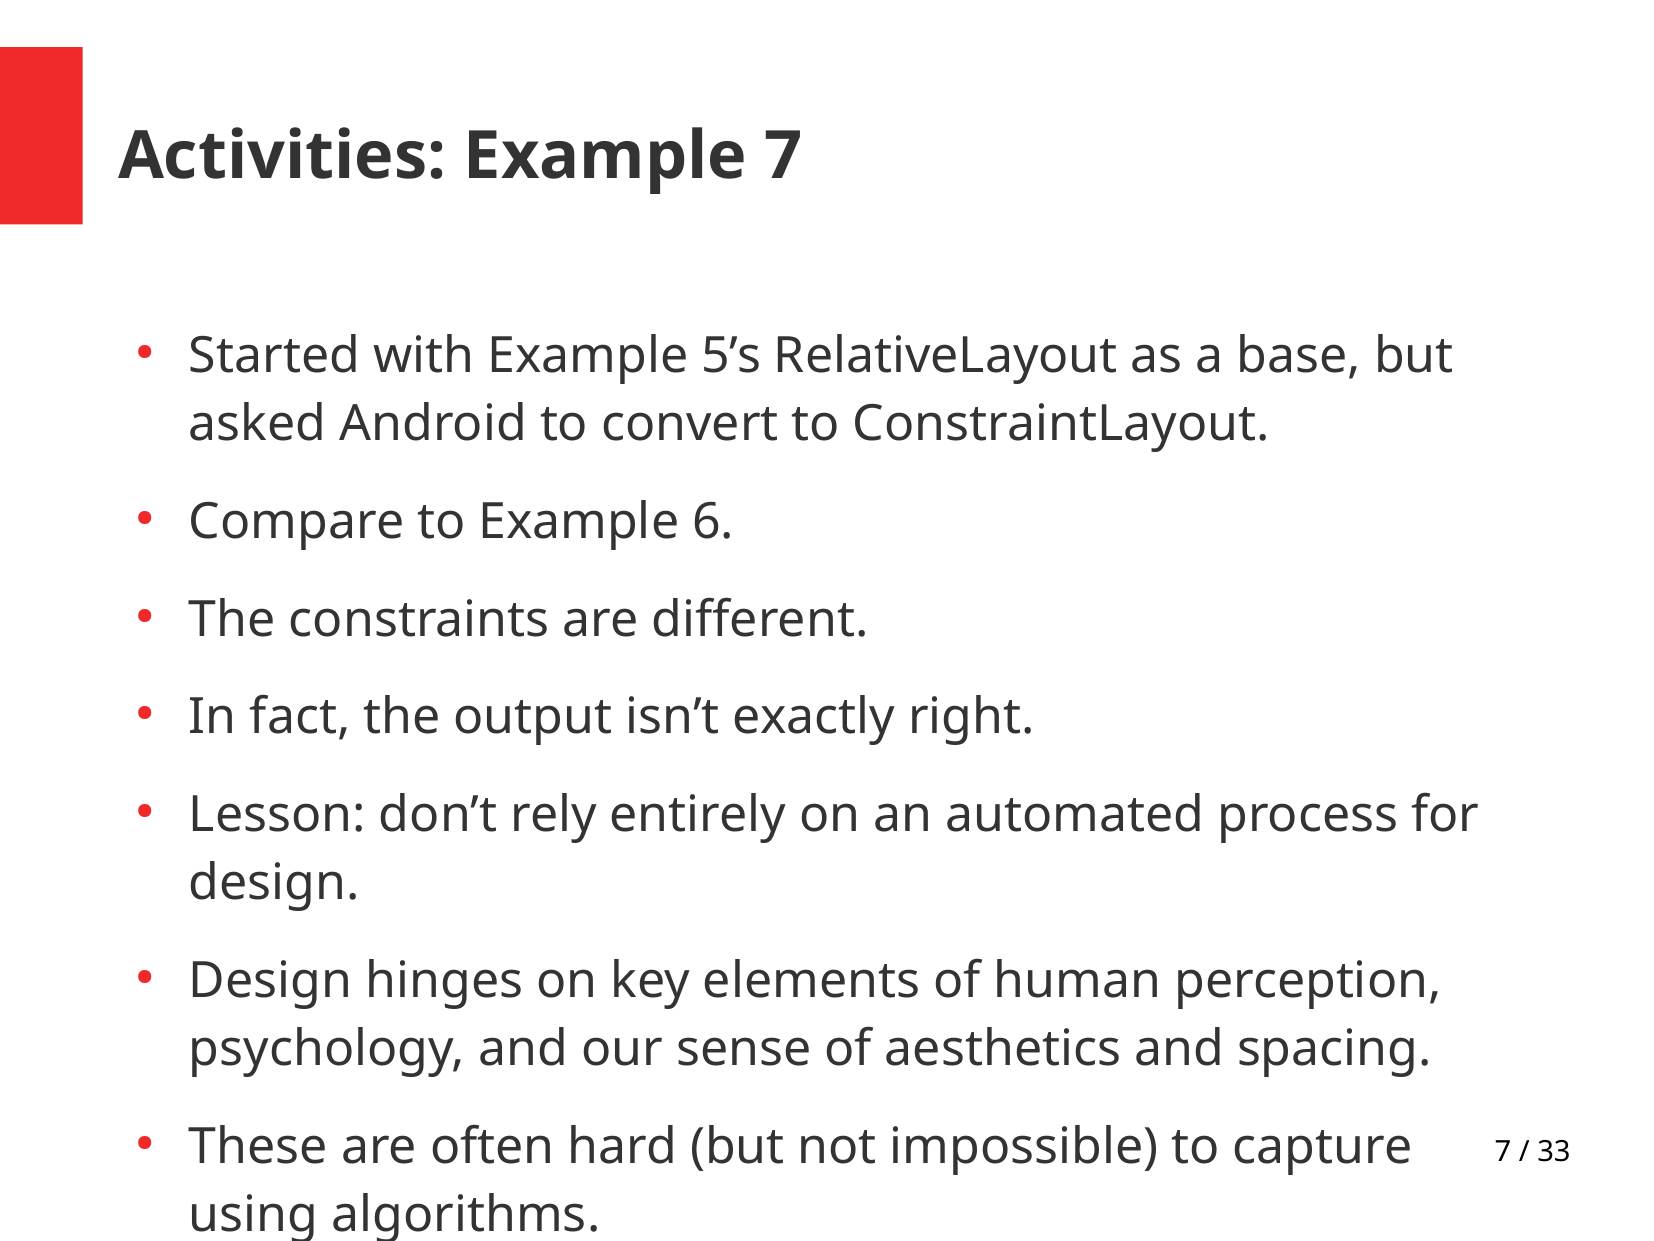

# Activities: Example 7
Started with Example 5’s RelativeLayout as a base, but asked Android to convert to ConstraintLayout.
Compare to Example 6.
The constraints are different.
In fact, the output isn’t exactly right.
Lesson: don’t rely entirely on an automated process for design.
Design hinges on key elements of human perception, psychology, and our sense of aesthetics and spacing.
These are often hard (but not impossible) to capture using algorithms.
7